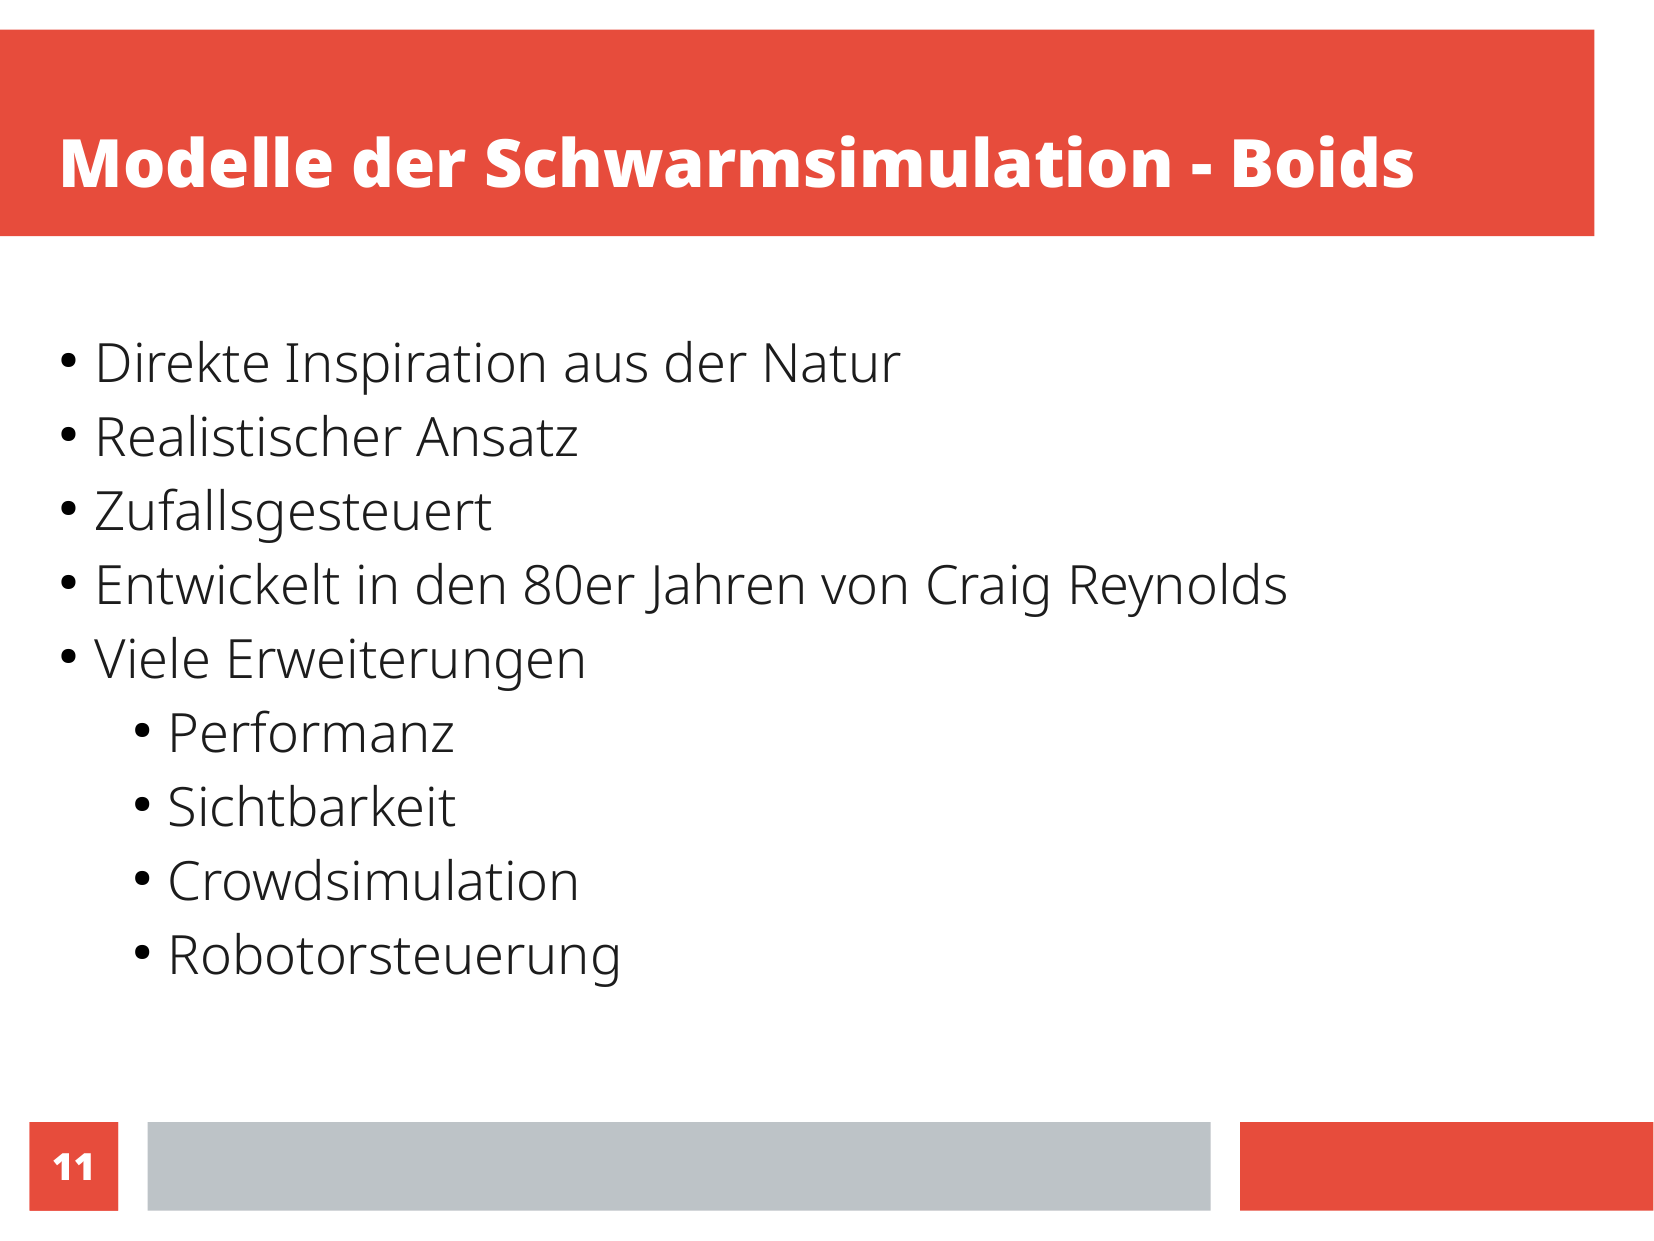

# Modelle der Schwarmsimulation - Boids
Direkte Inspiration aus der Natur
Realistischer Ansatz
Zufallsgesteuert
Entwickelt in den 80er Jahren von Craig Reynolds
Viele Erweiterungen
Performanz
Sichtbarkeit
Crowdsimulation
Robotorsteuerung
11